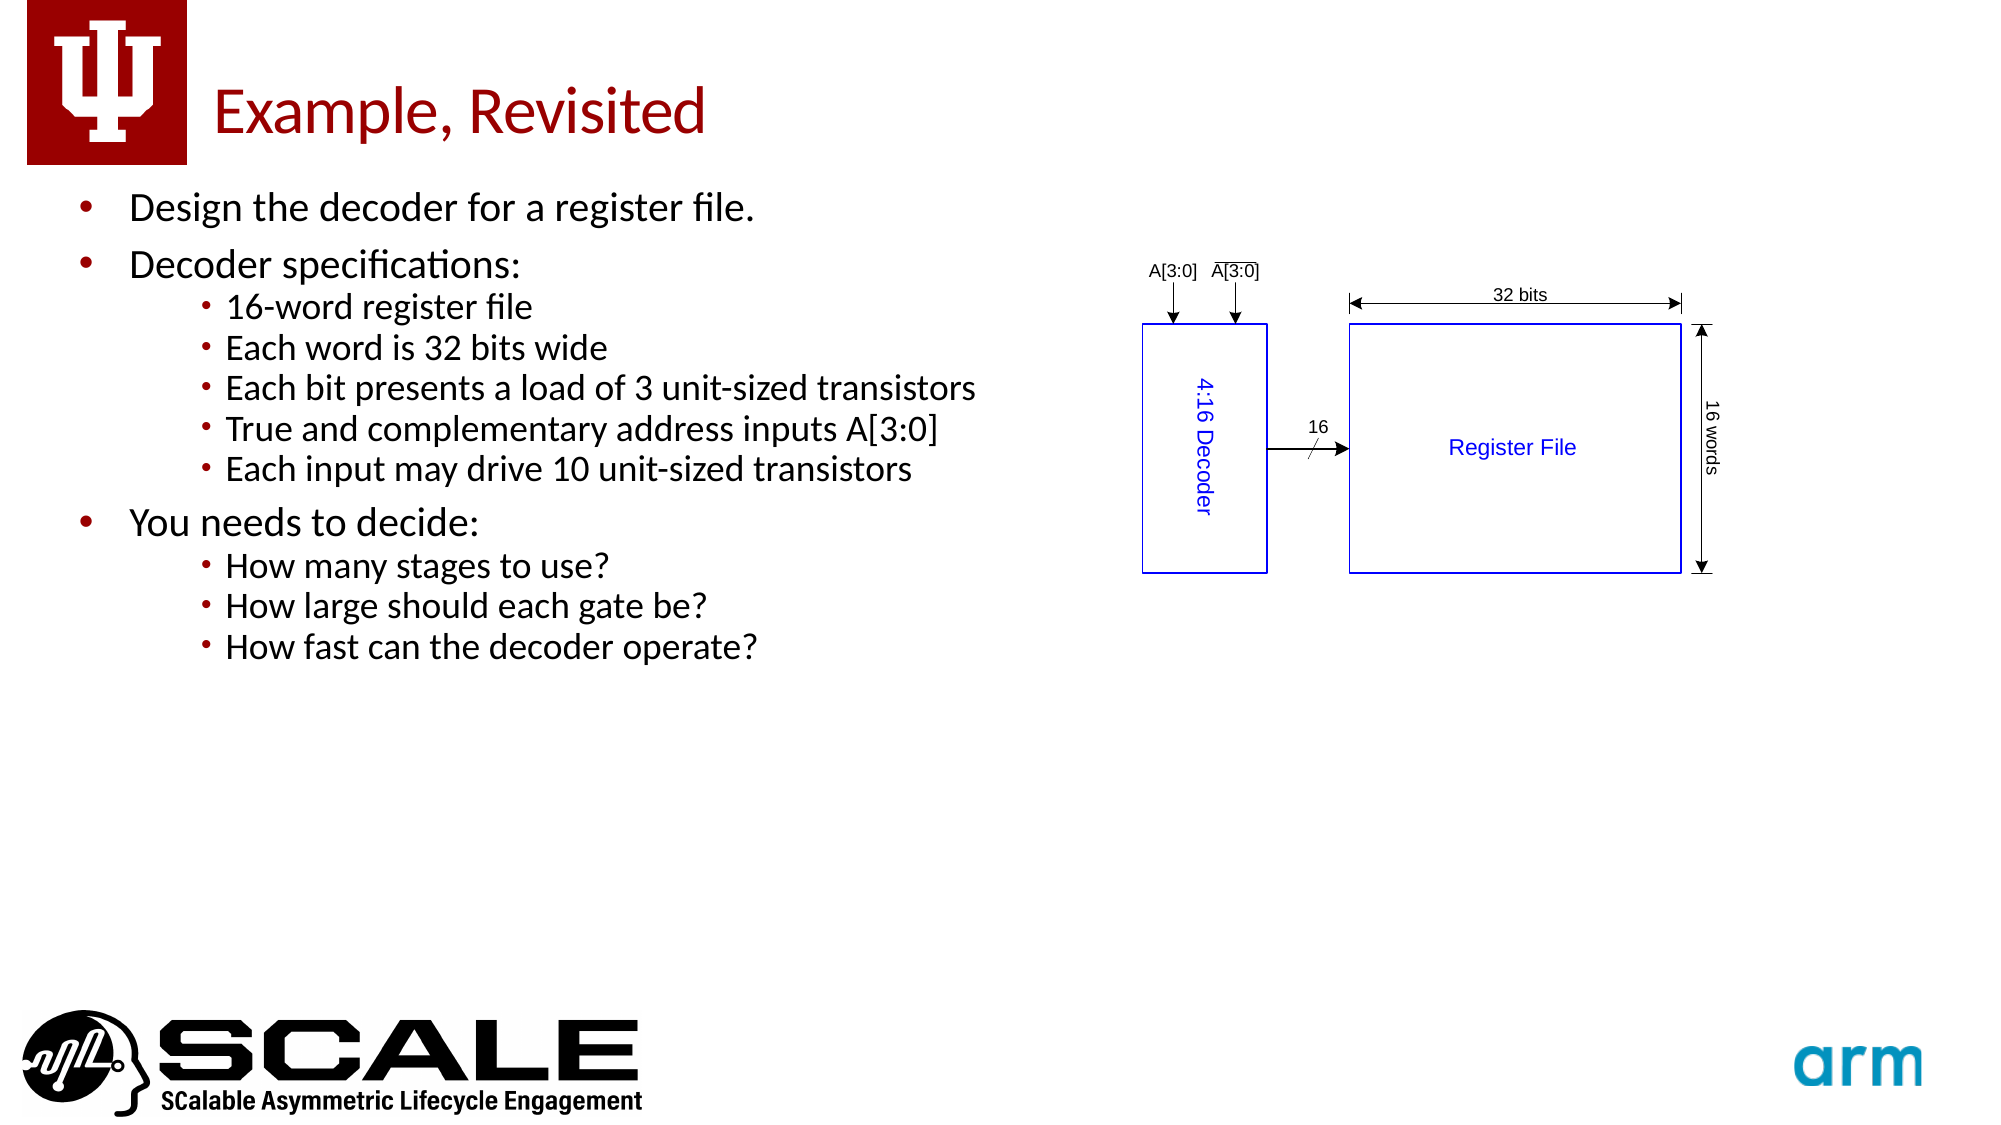

Example, Revisited
# Design the decoder for a register file.
Decoder specifications:
16-word register file
Each word is 32 bits wide
Each bit presents a load of 3 unit-sized transistors
True and complementary address inputs A[3:0]
Each input may drive 10 unit-sized transistors
You needs to decide:
How many stages to use?
How large should each gate be?
How fast can the decoder operate?